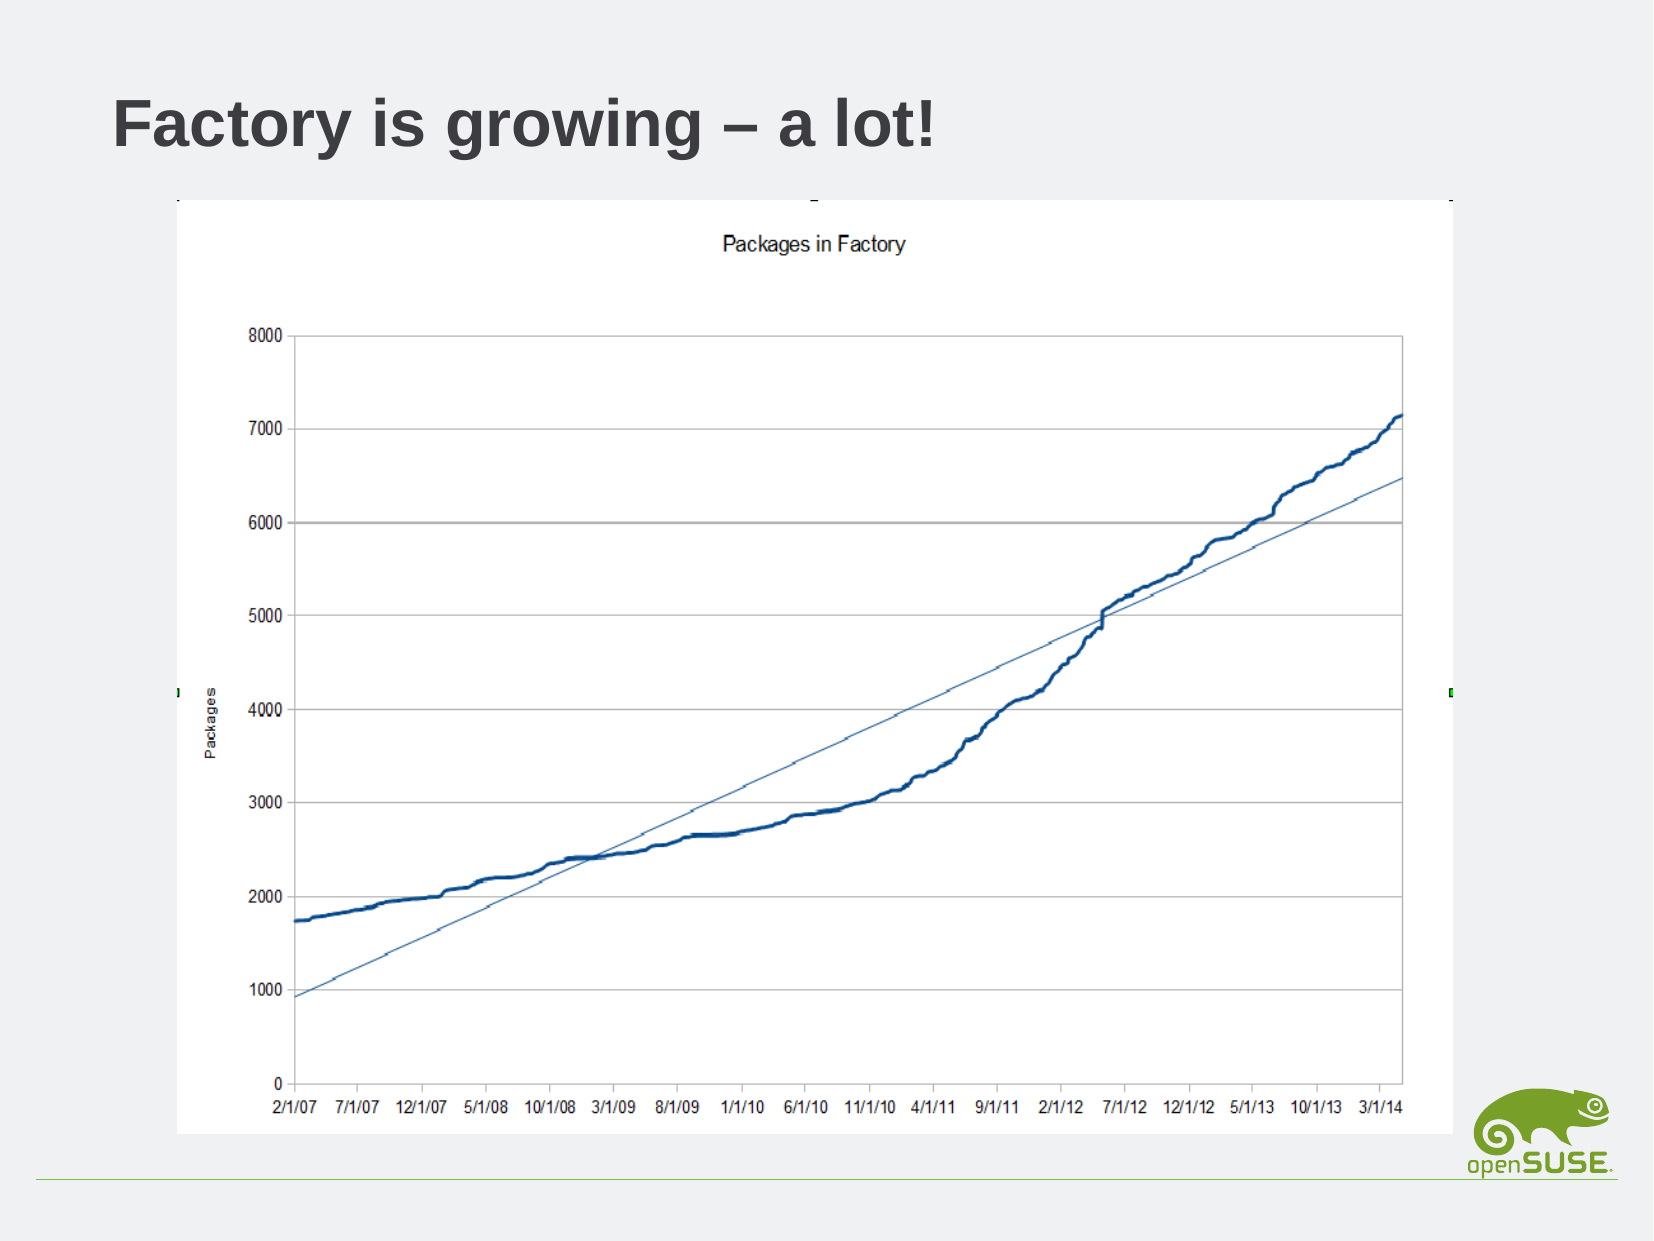

# Factory is growing – a lot!